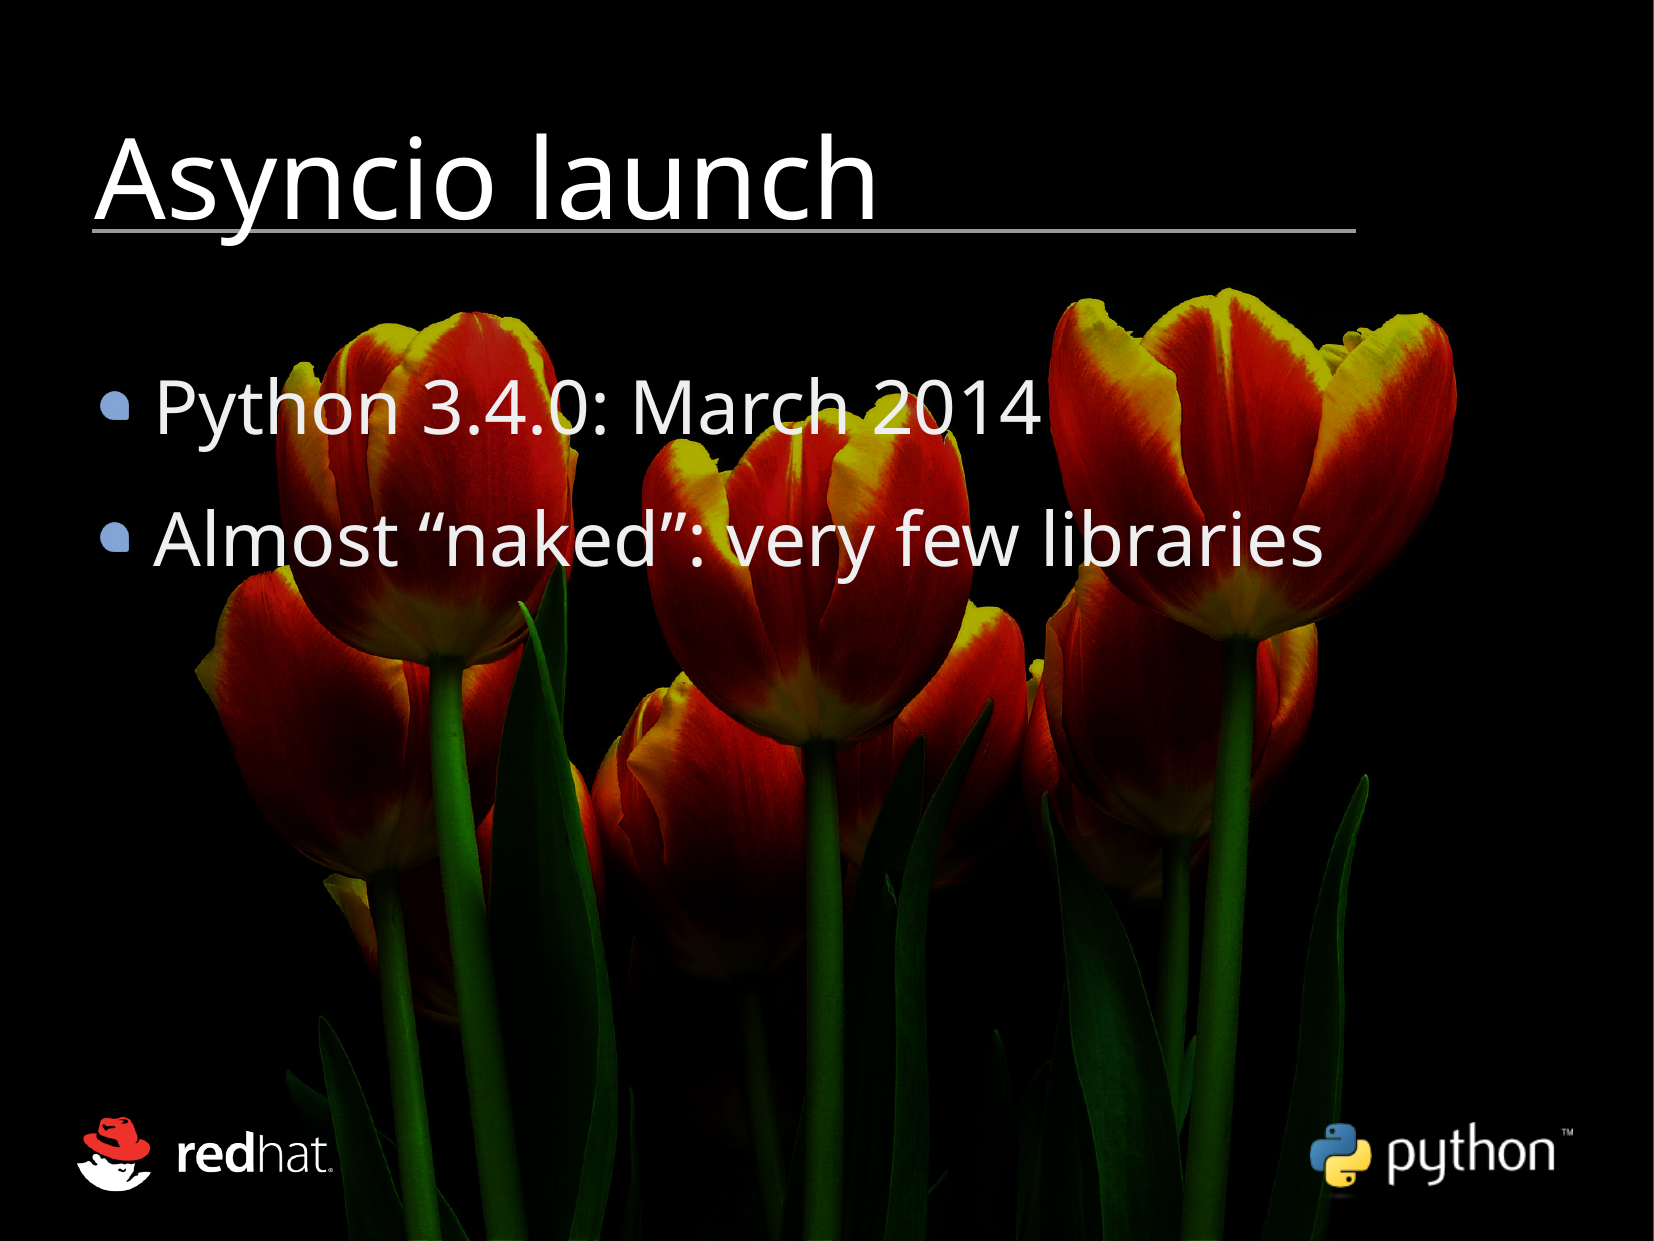

Asyncio launch
# Python 3.4.0: March 2014
Almost “naked”: very few libraries